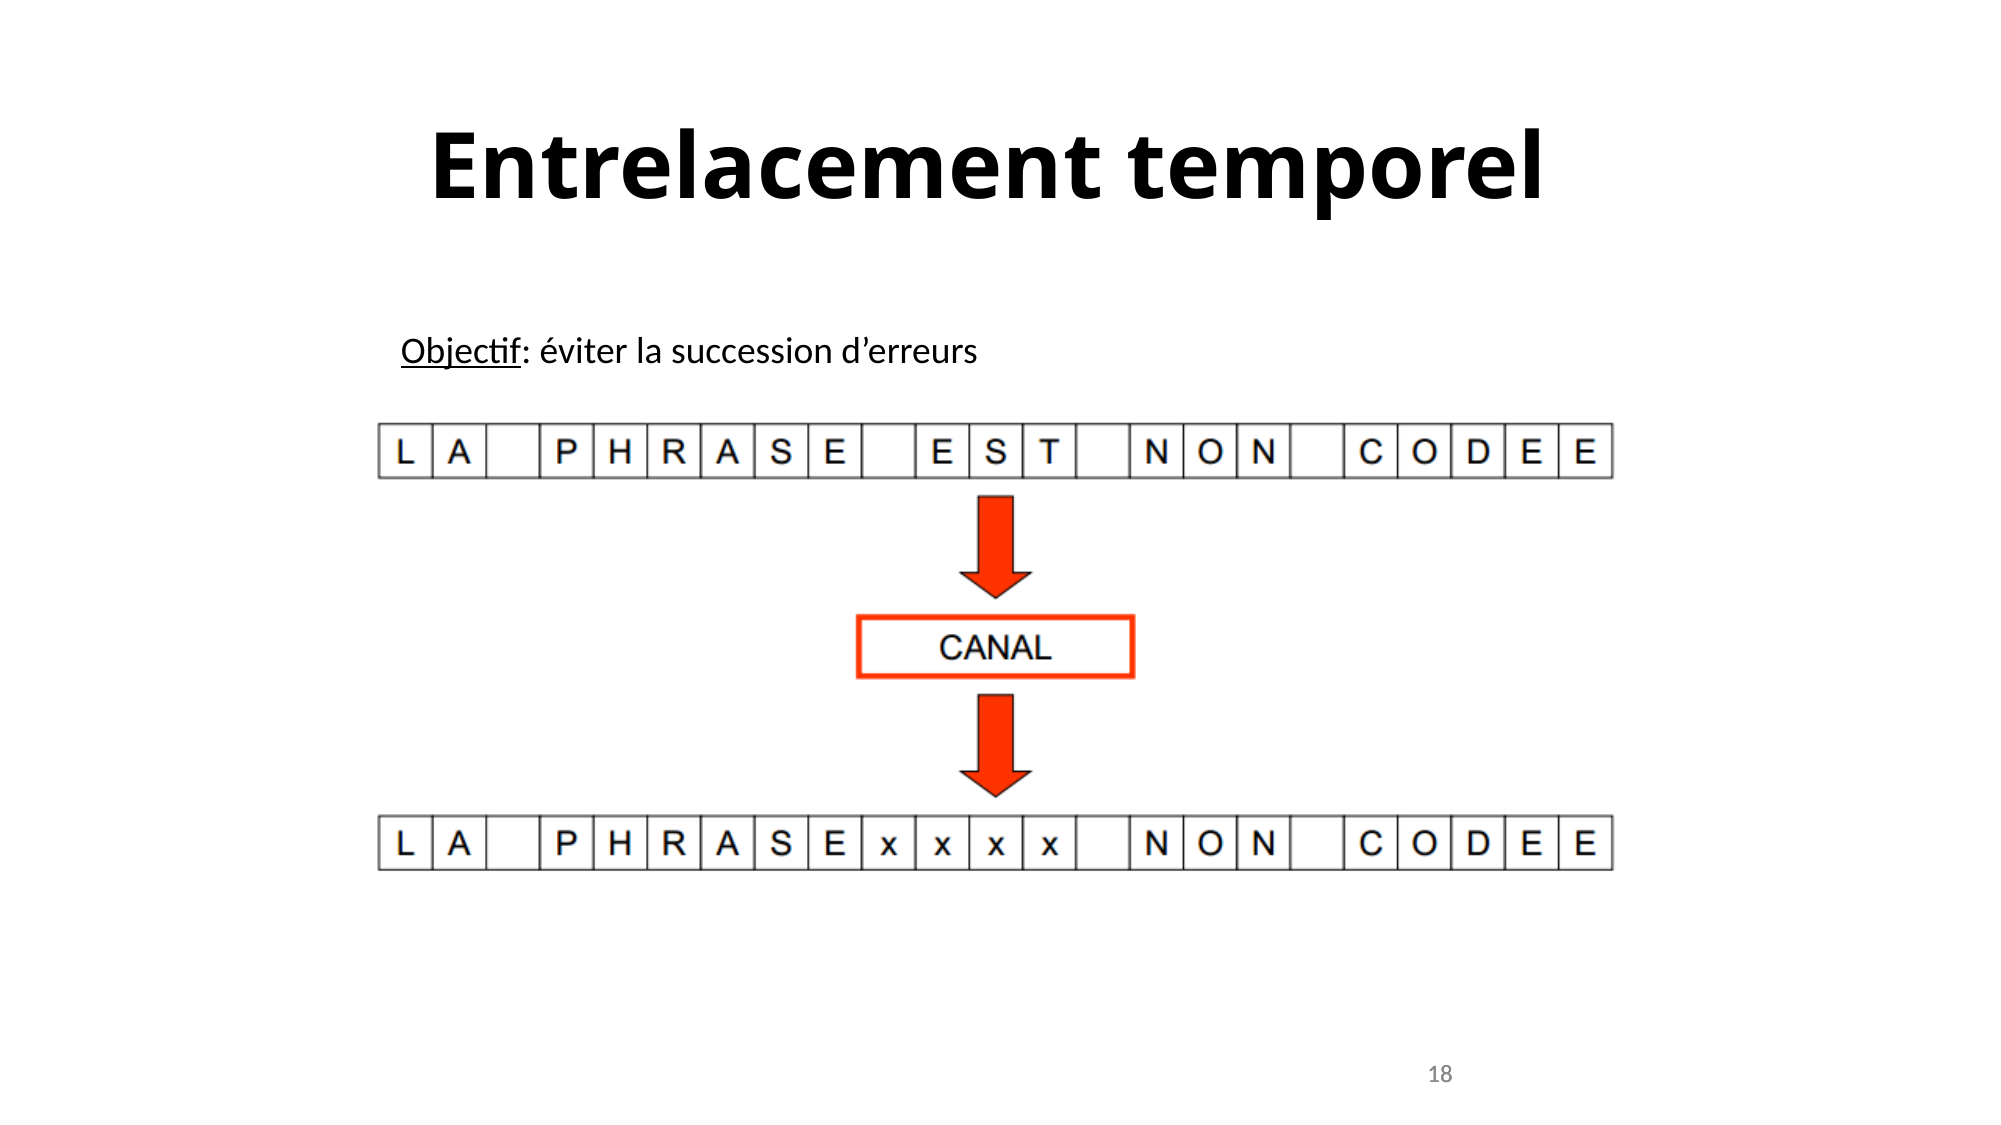

# Entrelacement temporel
Objectif: éviter la succession d’erreurs